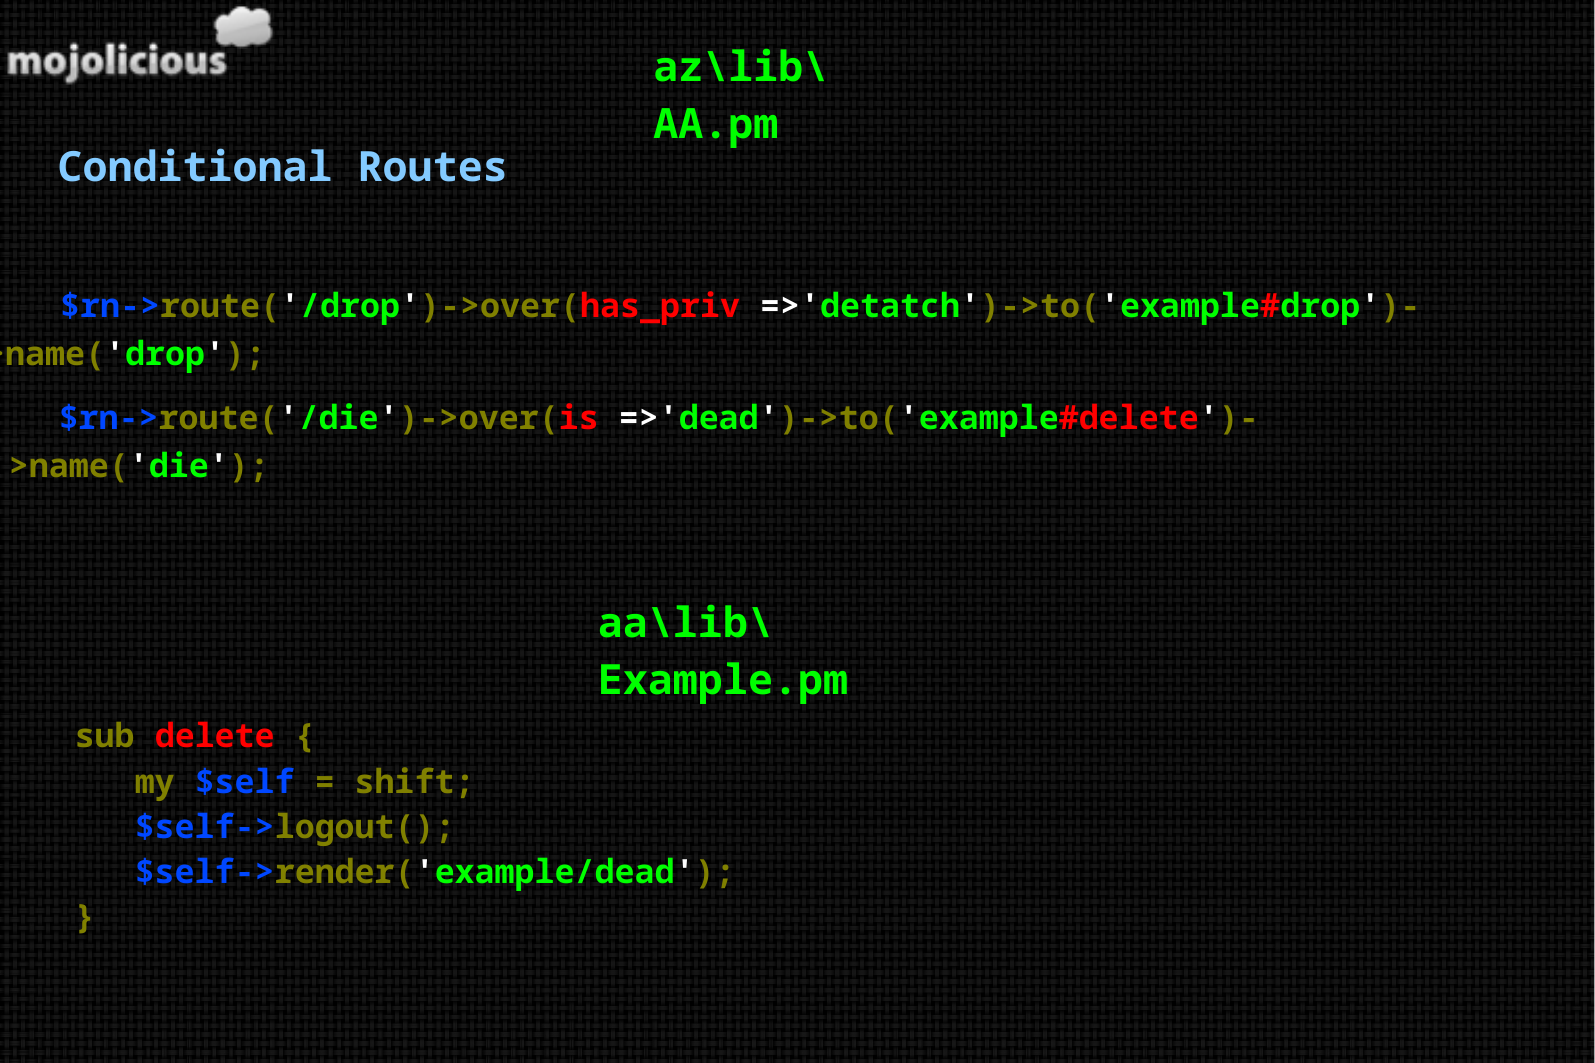

az\lib\AA.pm
Conditional Routes
 $rn->route('/drop')->over(has_priv =>'detatch')->to('example#drop')->name('drop');
 $rn->route('/die')->over(is =>'dead')->to('example#delete')->name('die');
aa\lib\Example.pm
sub delete {
 my $self = shift;
 $self->logout();
 $self->render('example/dead');
}